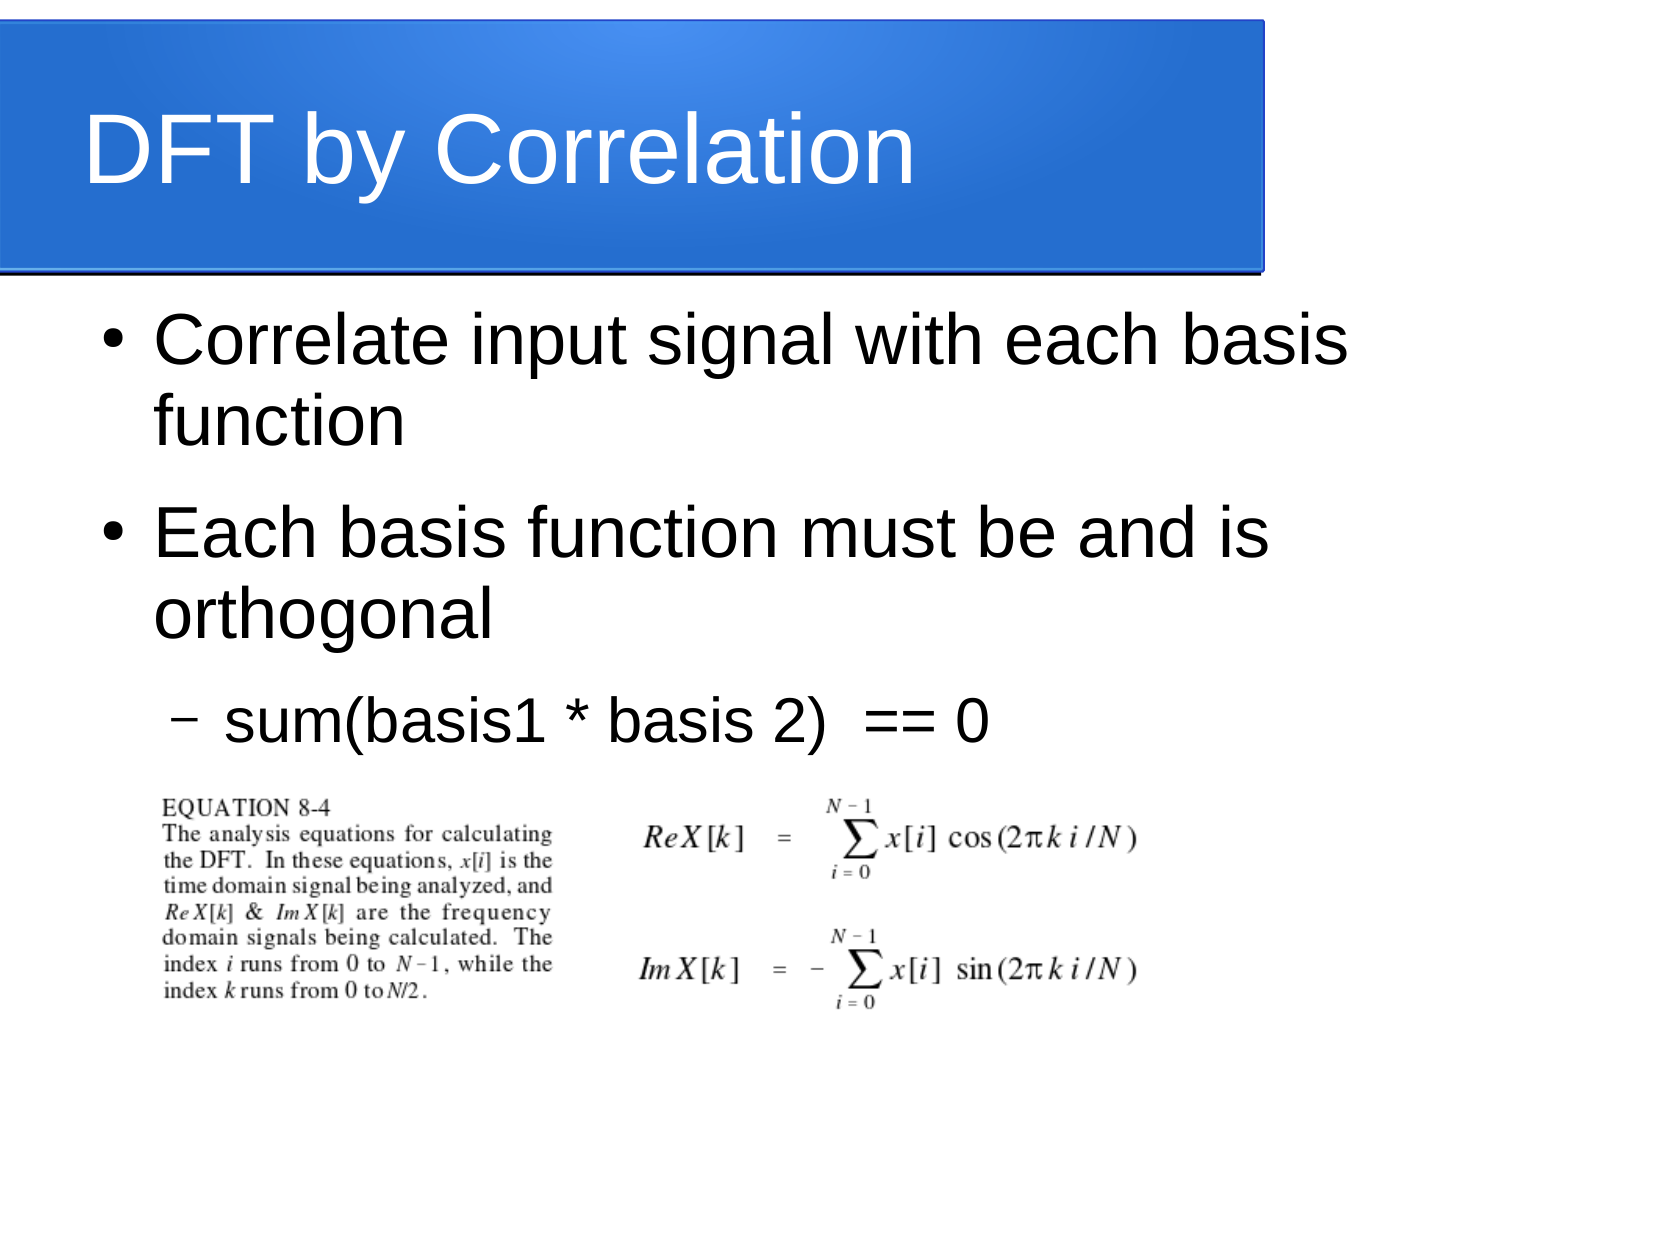

# DFT by Correlation
Correlate input signal with each basis function
Each basis function must be and is orthogonal
sum(basis1 * basis 2) == 0